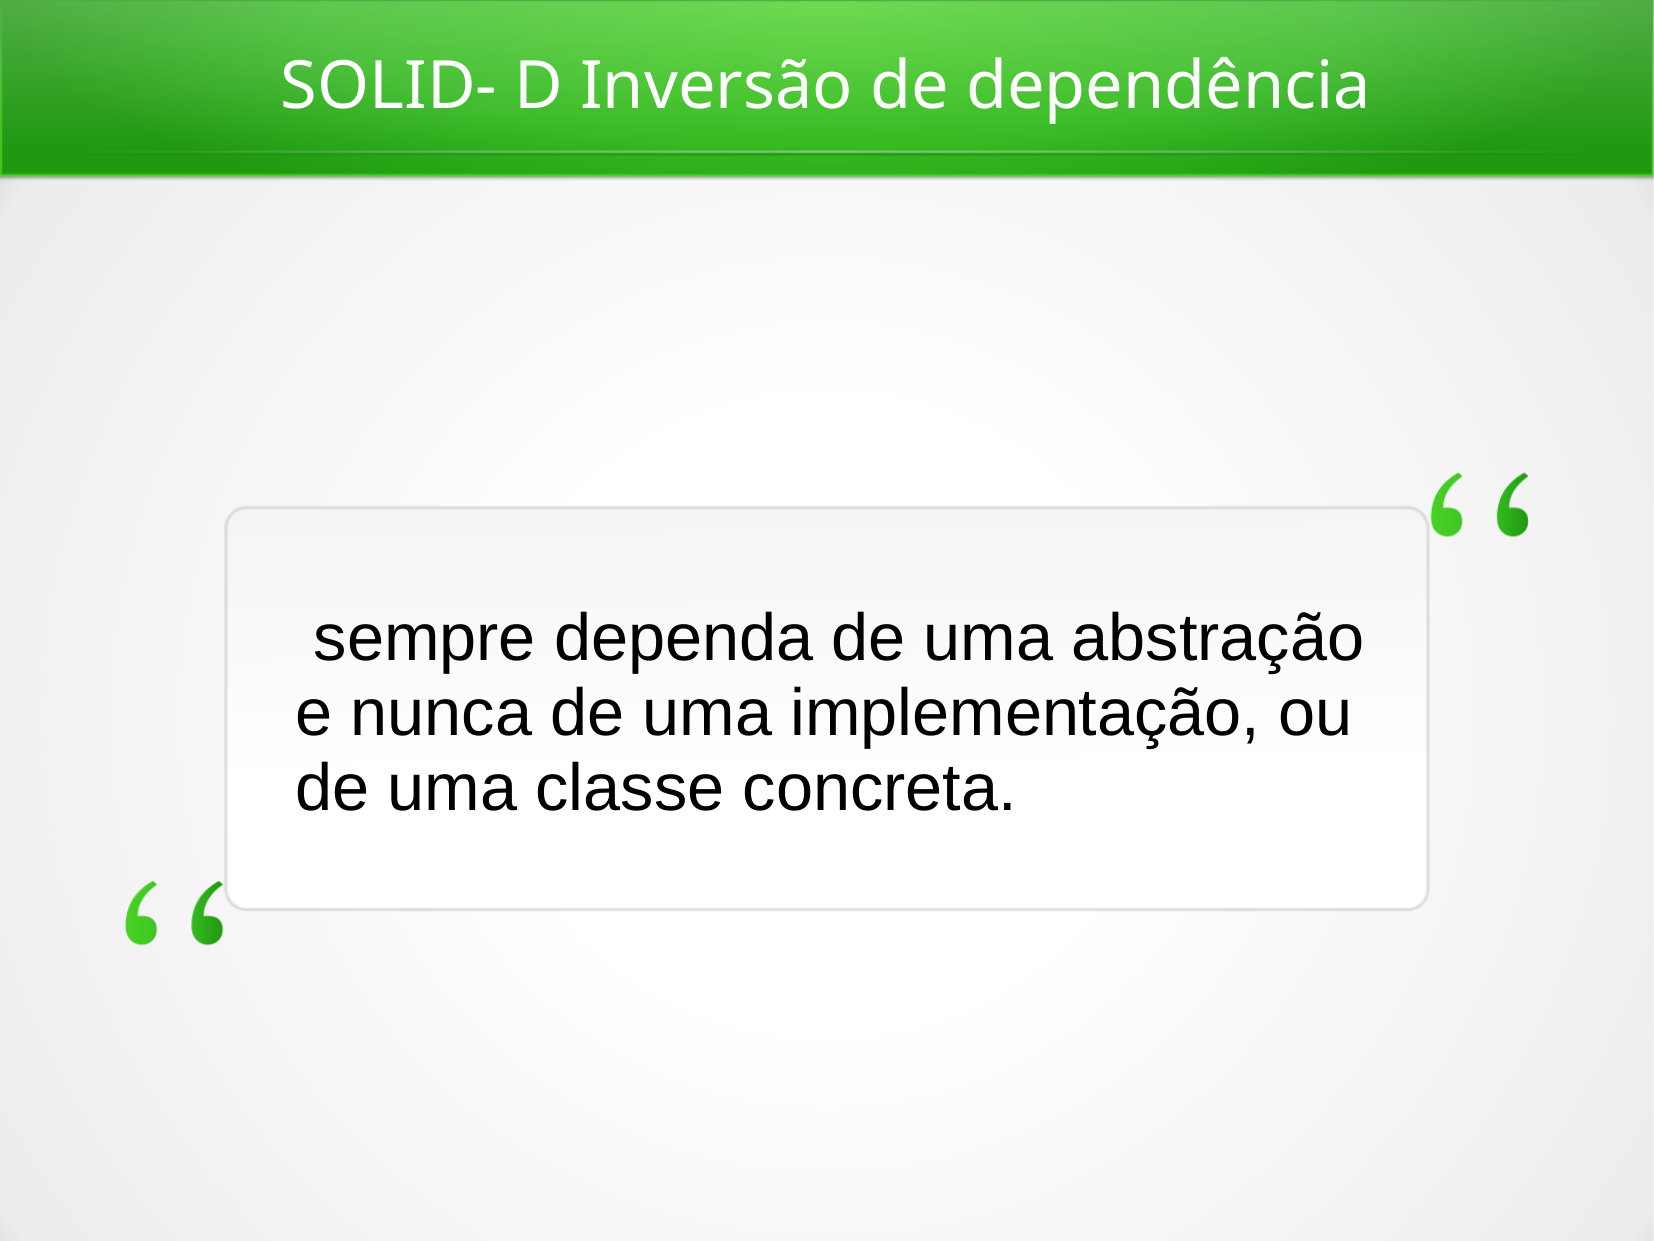

# SOLID- D Inversão de dependência
 sempre dependa de uma abstração e nunca de uma implementação, ou de uma classe concreta.